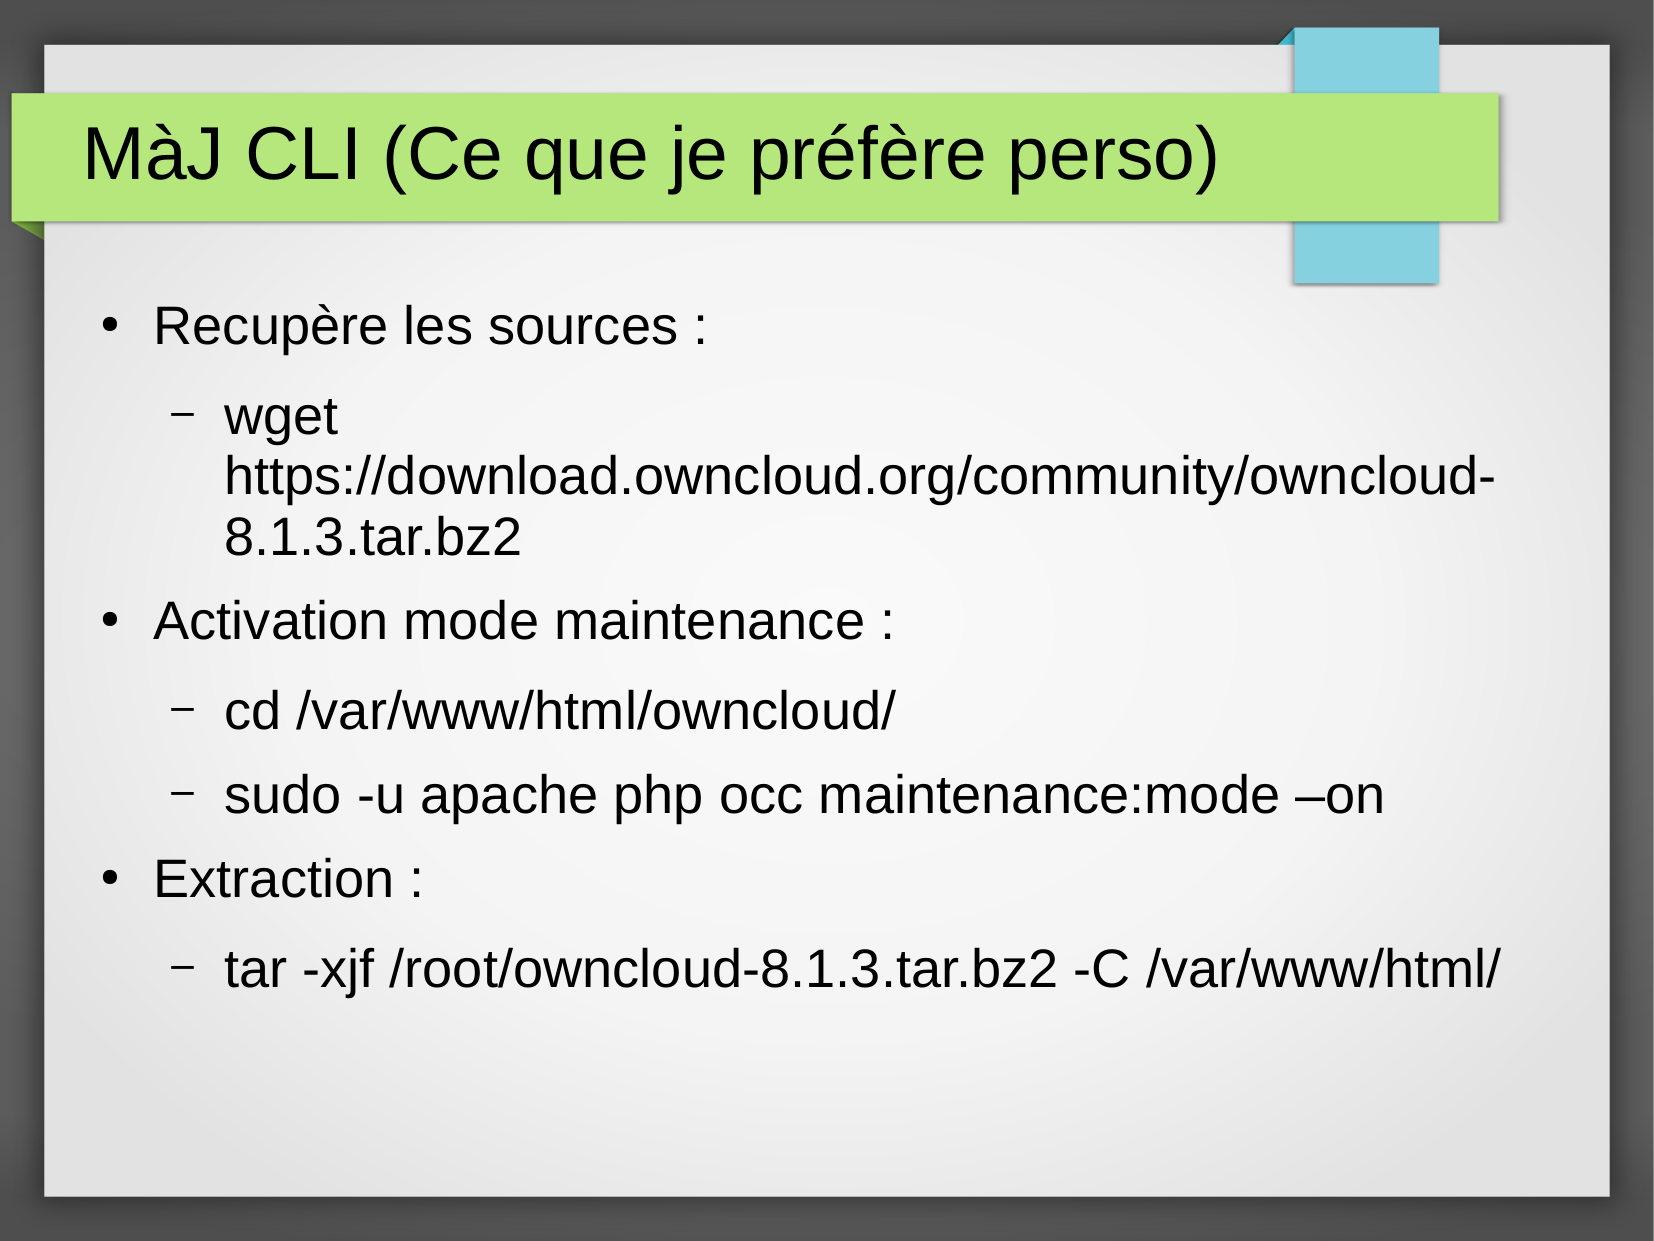

# MàJ CLI (Ce que je préfère perso)
Recupère les sources :
wget https://download.owncloud.org/community/owncloud-8.1.3.tar.bz2
Activation mode maintenance :
cd /var/www/html/owncloud/
sudo -u apache php occ maintenance:mode –on
Extraction :
tar -xjf /root/owncloud-8.1.3.tar.bz2 -C /var/www/html/